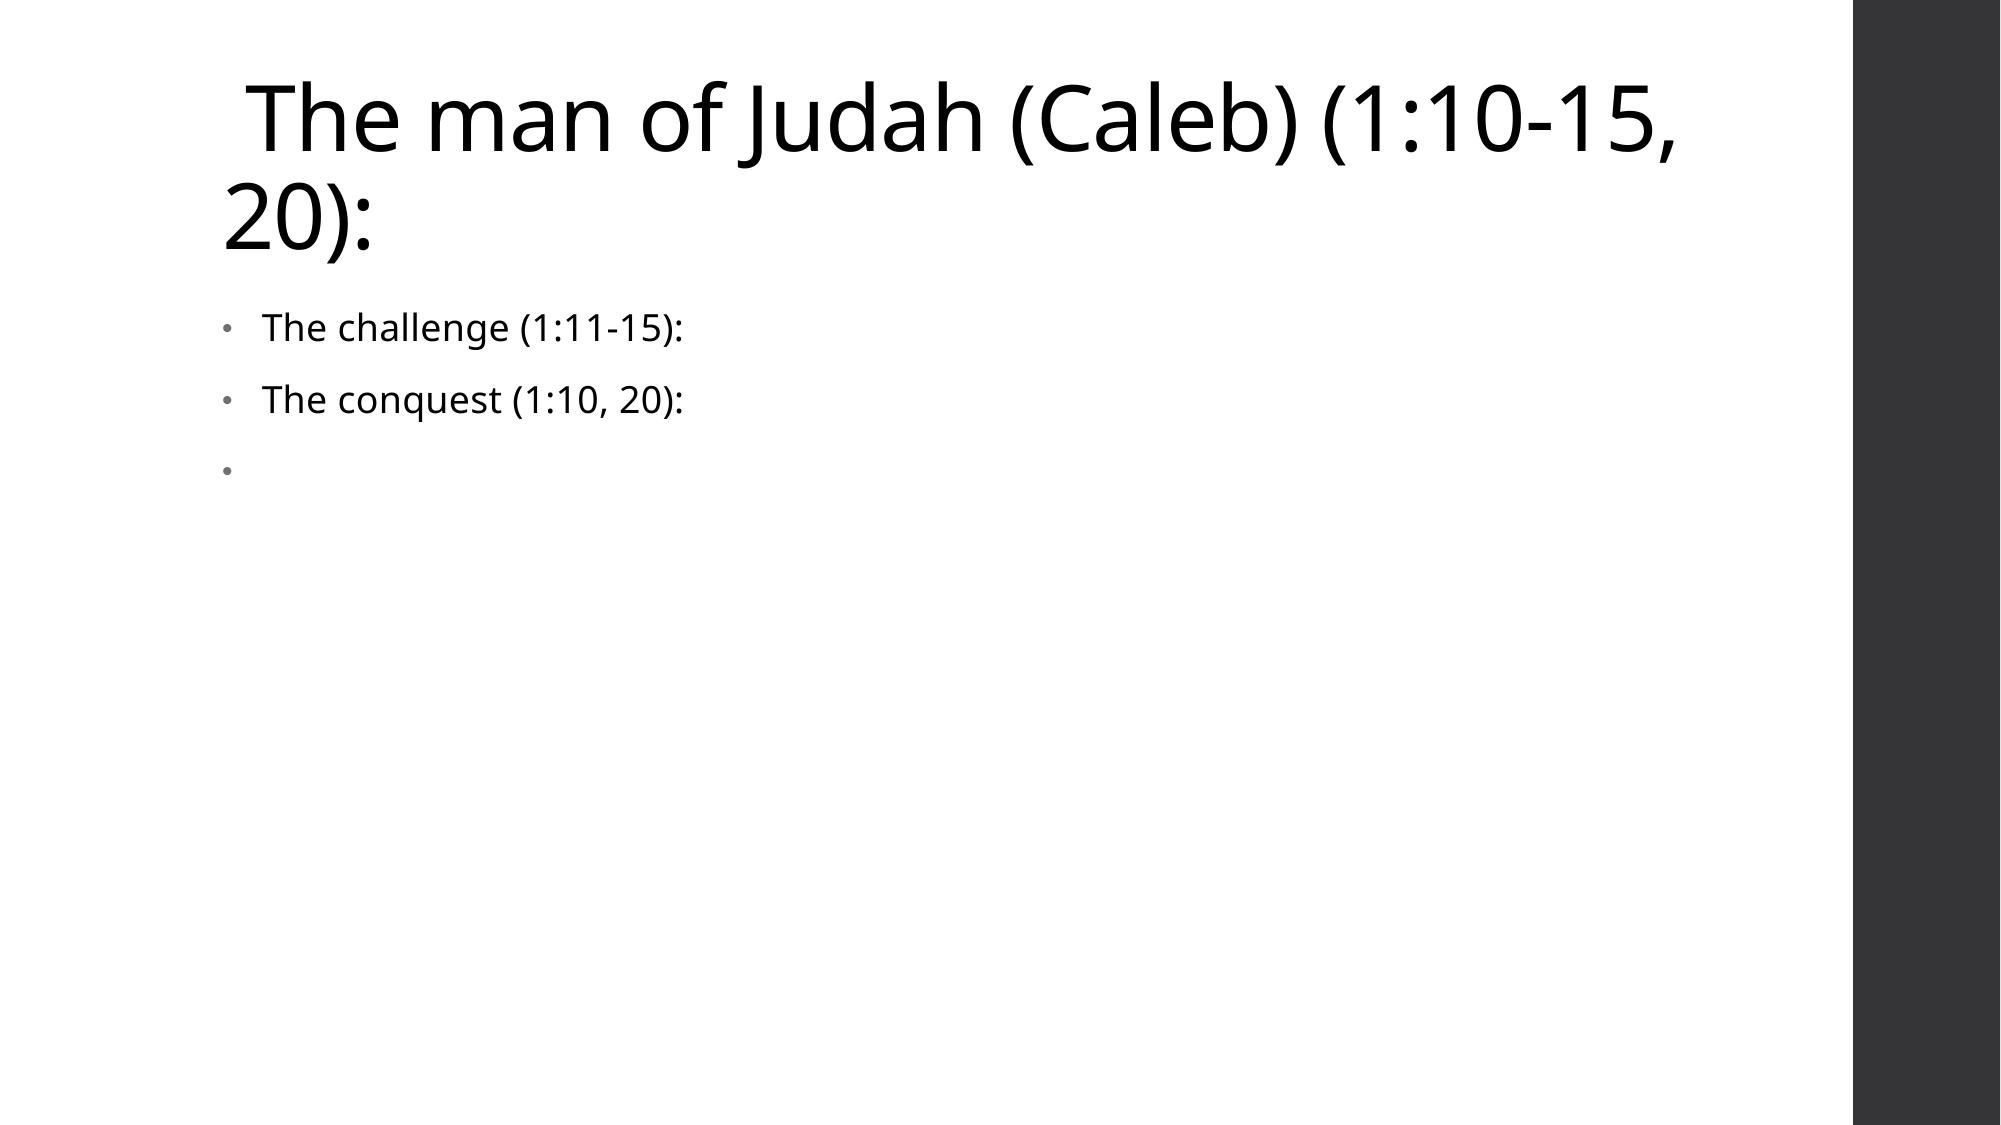

# The man of Judah (Caleb) (1:10-15, 20):
 The challenge (1:11-15):
 The conquest (1:10, 20):